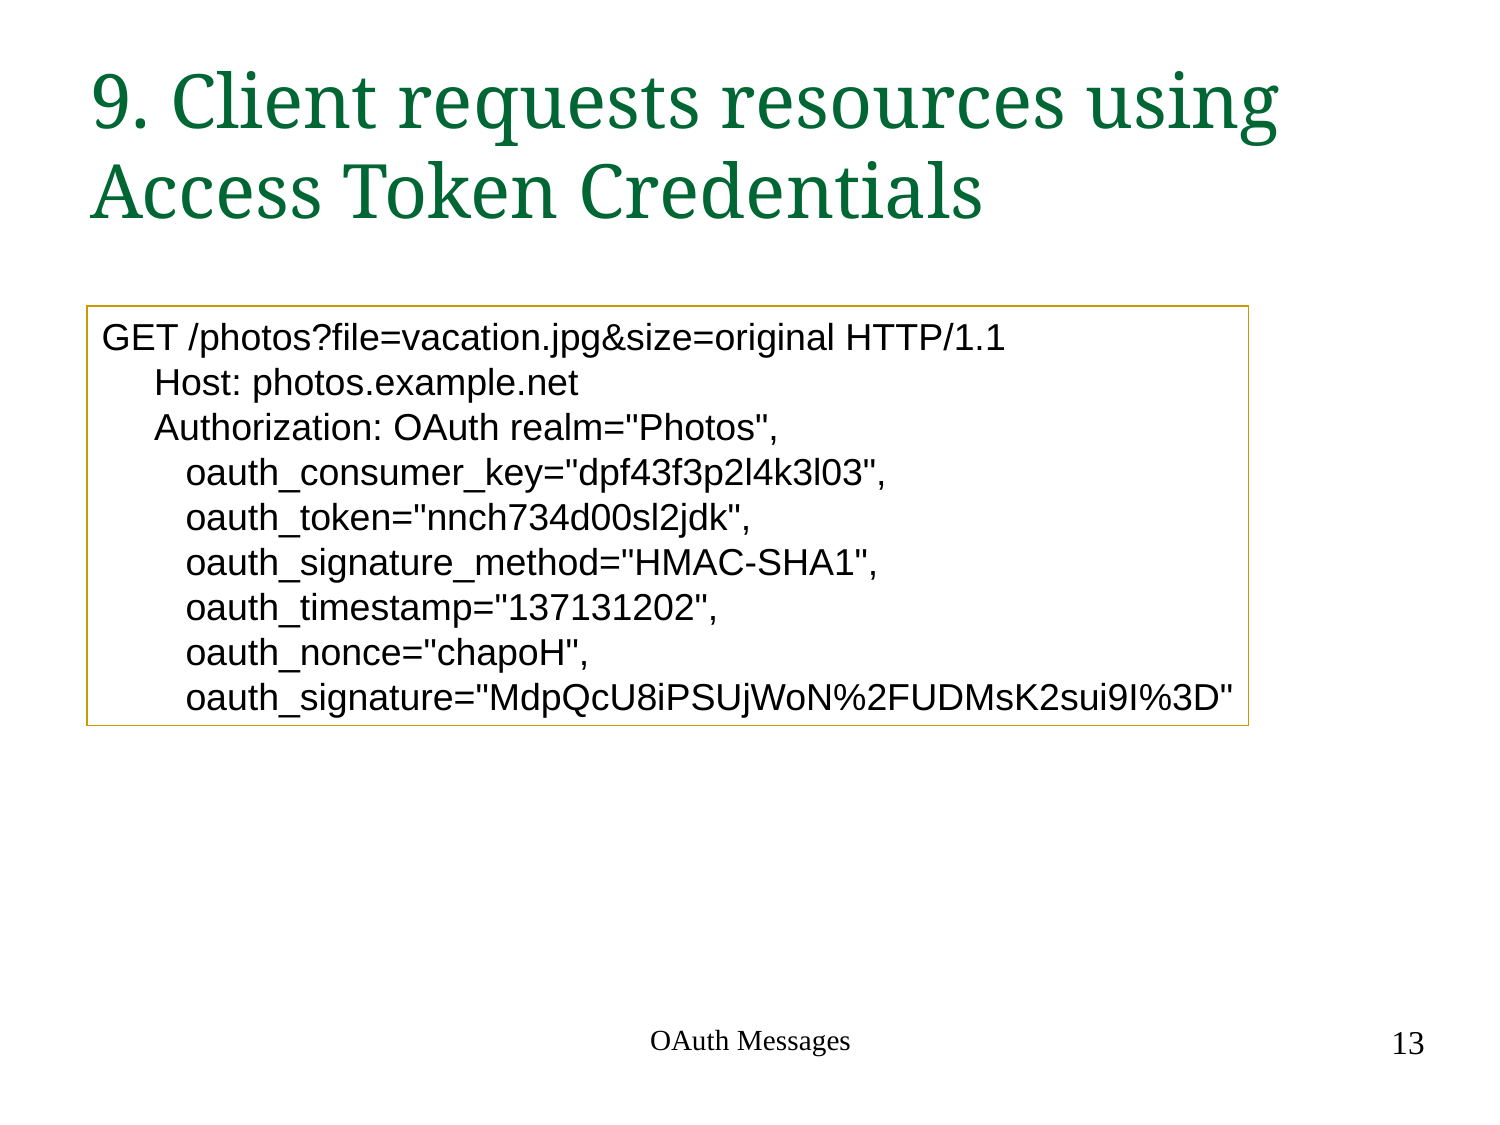

# 9. Client requests resources using Access Token Credentials
GET /photos?file=vacation.jpg&size=original HTTP/1.1
 Host: photos.example.net
 Authorization: OAuth realm="Photos",
 oauth_consumer_key="dpf43f3p2l4k3l03",
 oauth_token="nnch734d00sl2jdk",
 oauth_signature_method="HMAC-SHA1",
 oauth_timestamp="137131202",
 oauth_nonce="chapoH",
 oauth_signature="MdpQcU8iPSUjWoN%2FUDMsK2sui9I%3D"
OAuth Messages
13